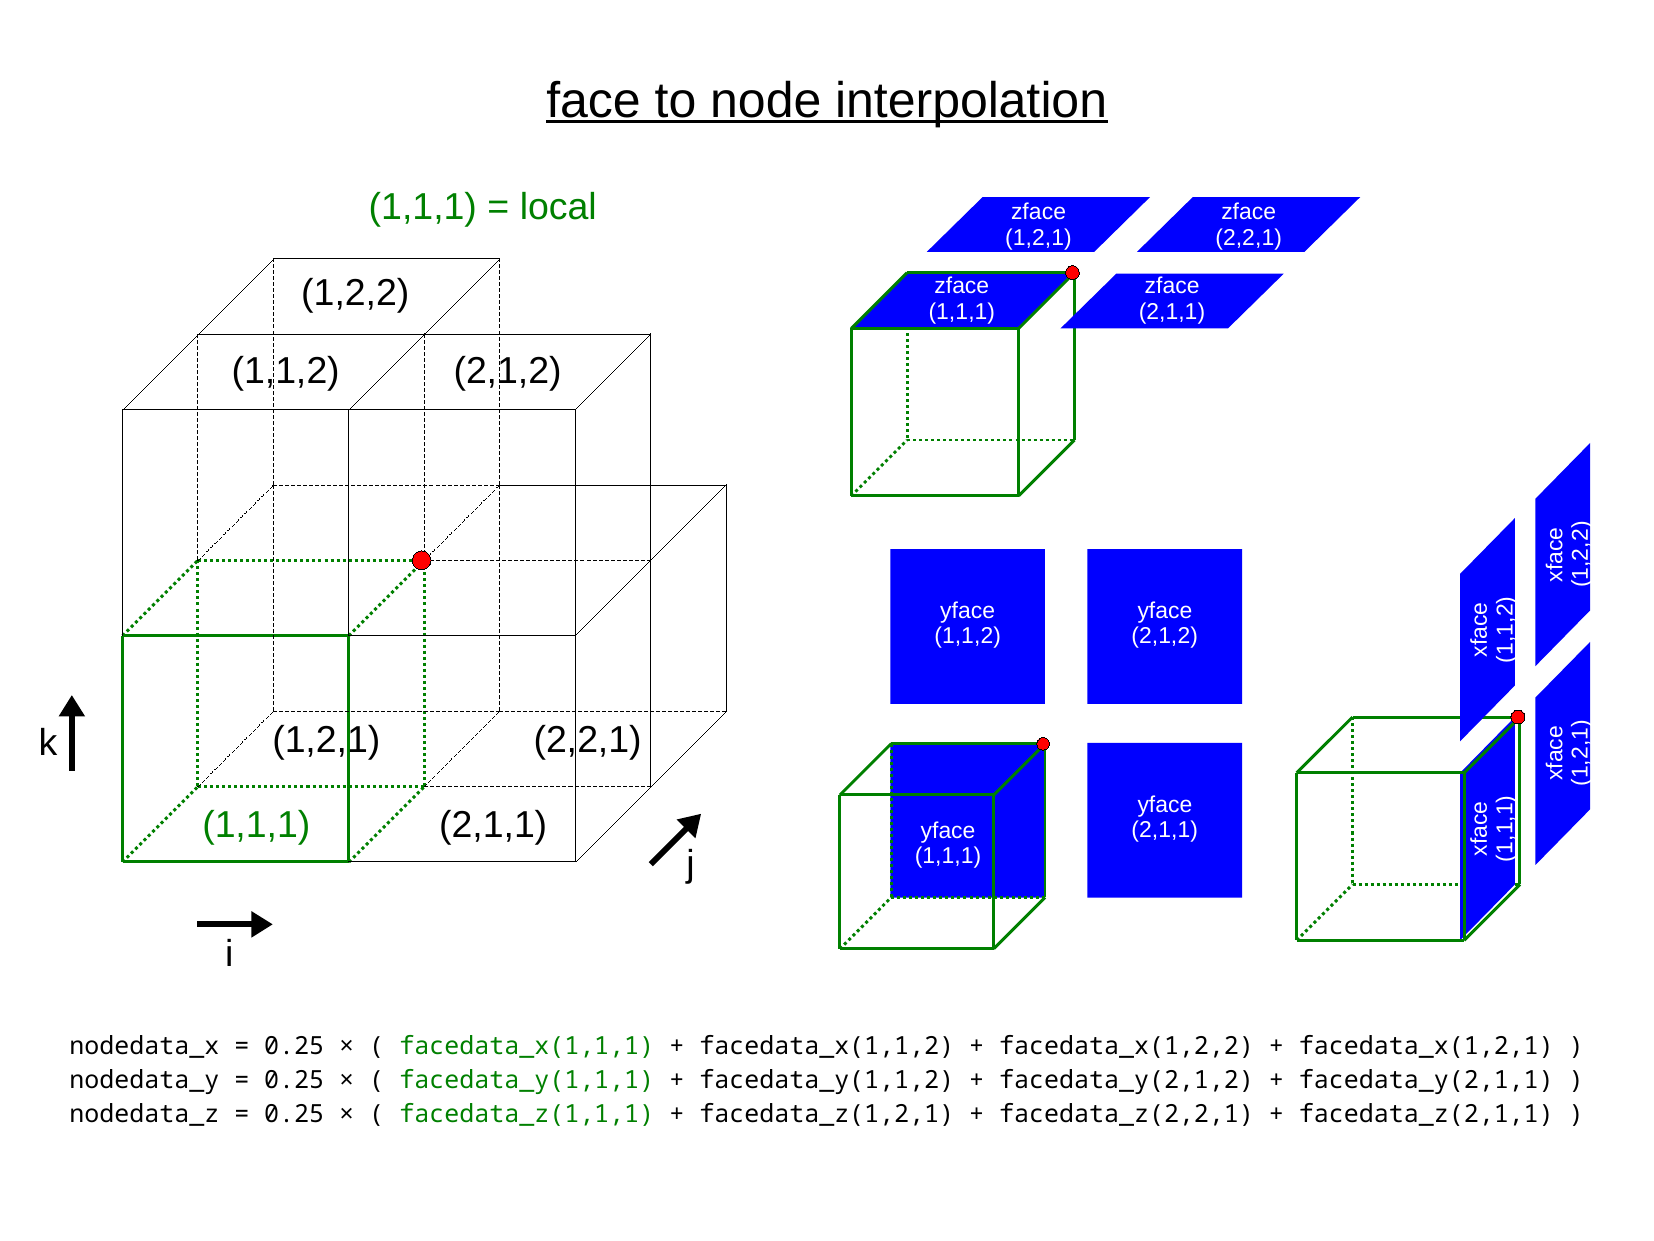

face to node interpolation
(1,1,1) = local
zface
(1,2,1)
zface
(2,2,1)
(1,2,2)
zface
(1,1,1)
zface
(2,1,1)
(1,1,2)
(2,1,2)
xface
(1,2,2)
yface
(1,1,2)
yface
(2,1,2)
xface
(1,1,2)
(2,2,1)
(1,2,1)
k
xface
(1,2,1)
yface
(2,1,1)
xface
(1,1,1)
(1,1,1)
(2,1,1)
yface
(1,1,1)
j
i
nodedata_x = 0.25 × ( facedata_x(1,1,1) + facedata_x(1,1,2) + facedata_x(1,2,2) + facedata_x(1,2,1) )
nodedata_y = 0.25 × ( facedata_y(1,1,1) + facedata_y(1,1,2) + facedata_y(2,1,2) + facedata_y(2,1,1) )
nodedata_z = 0.25 × ( facedata_z(1,1,1) + facedata_z(1,2,1) + facedata_z(2,2,1) + facedata_z(2,1,1) )